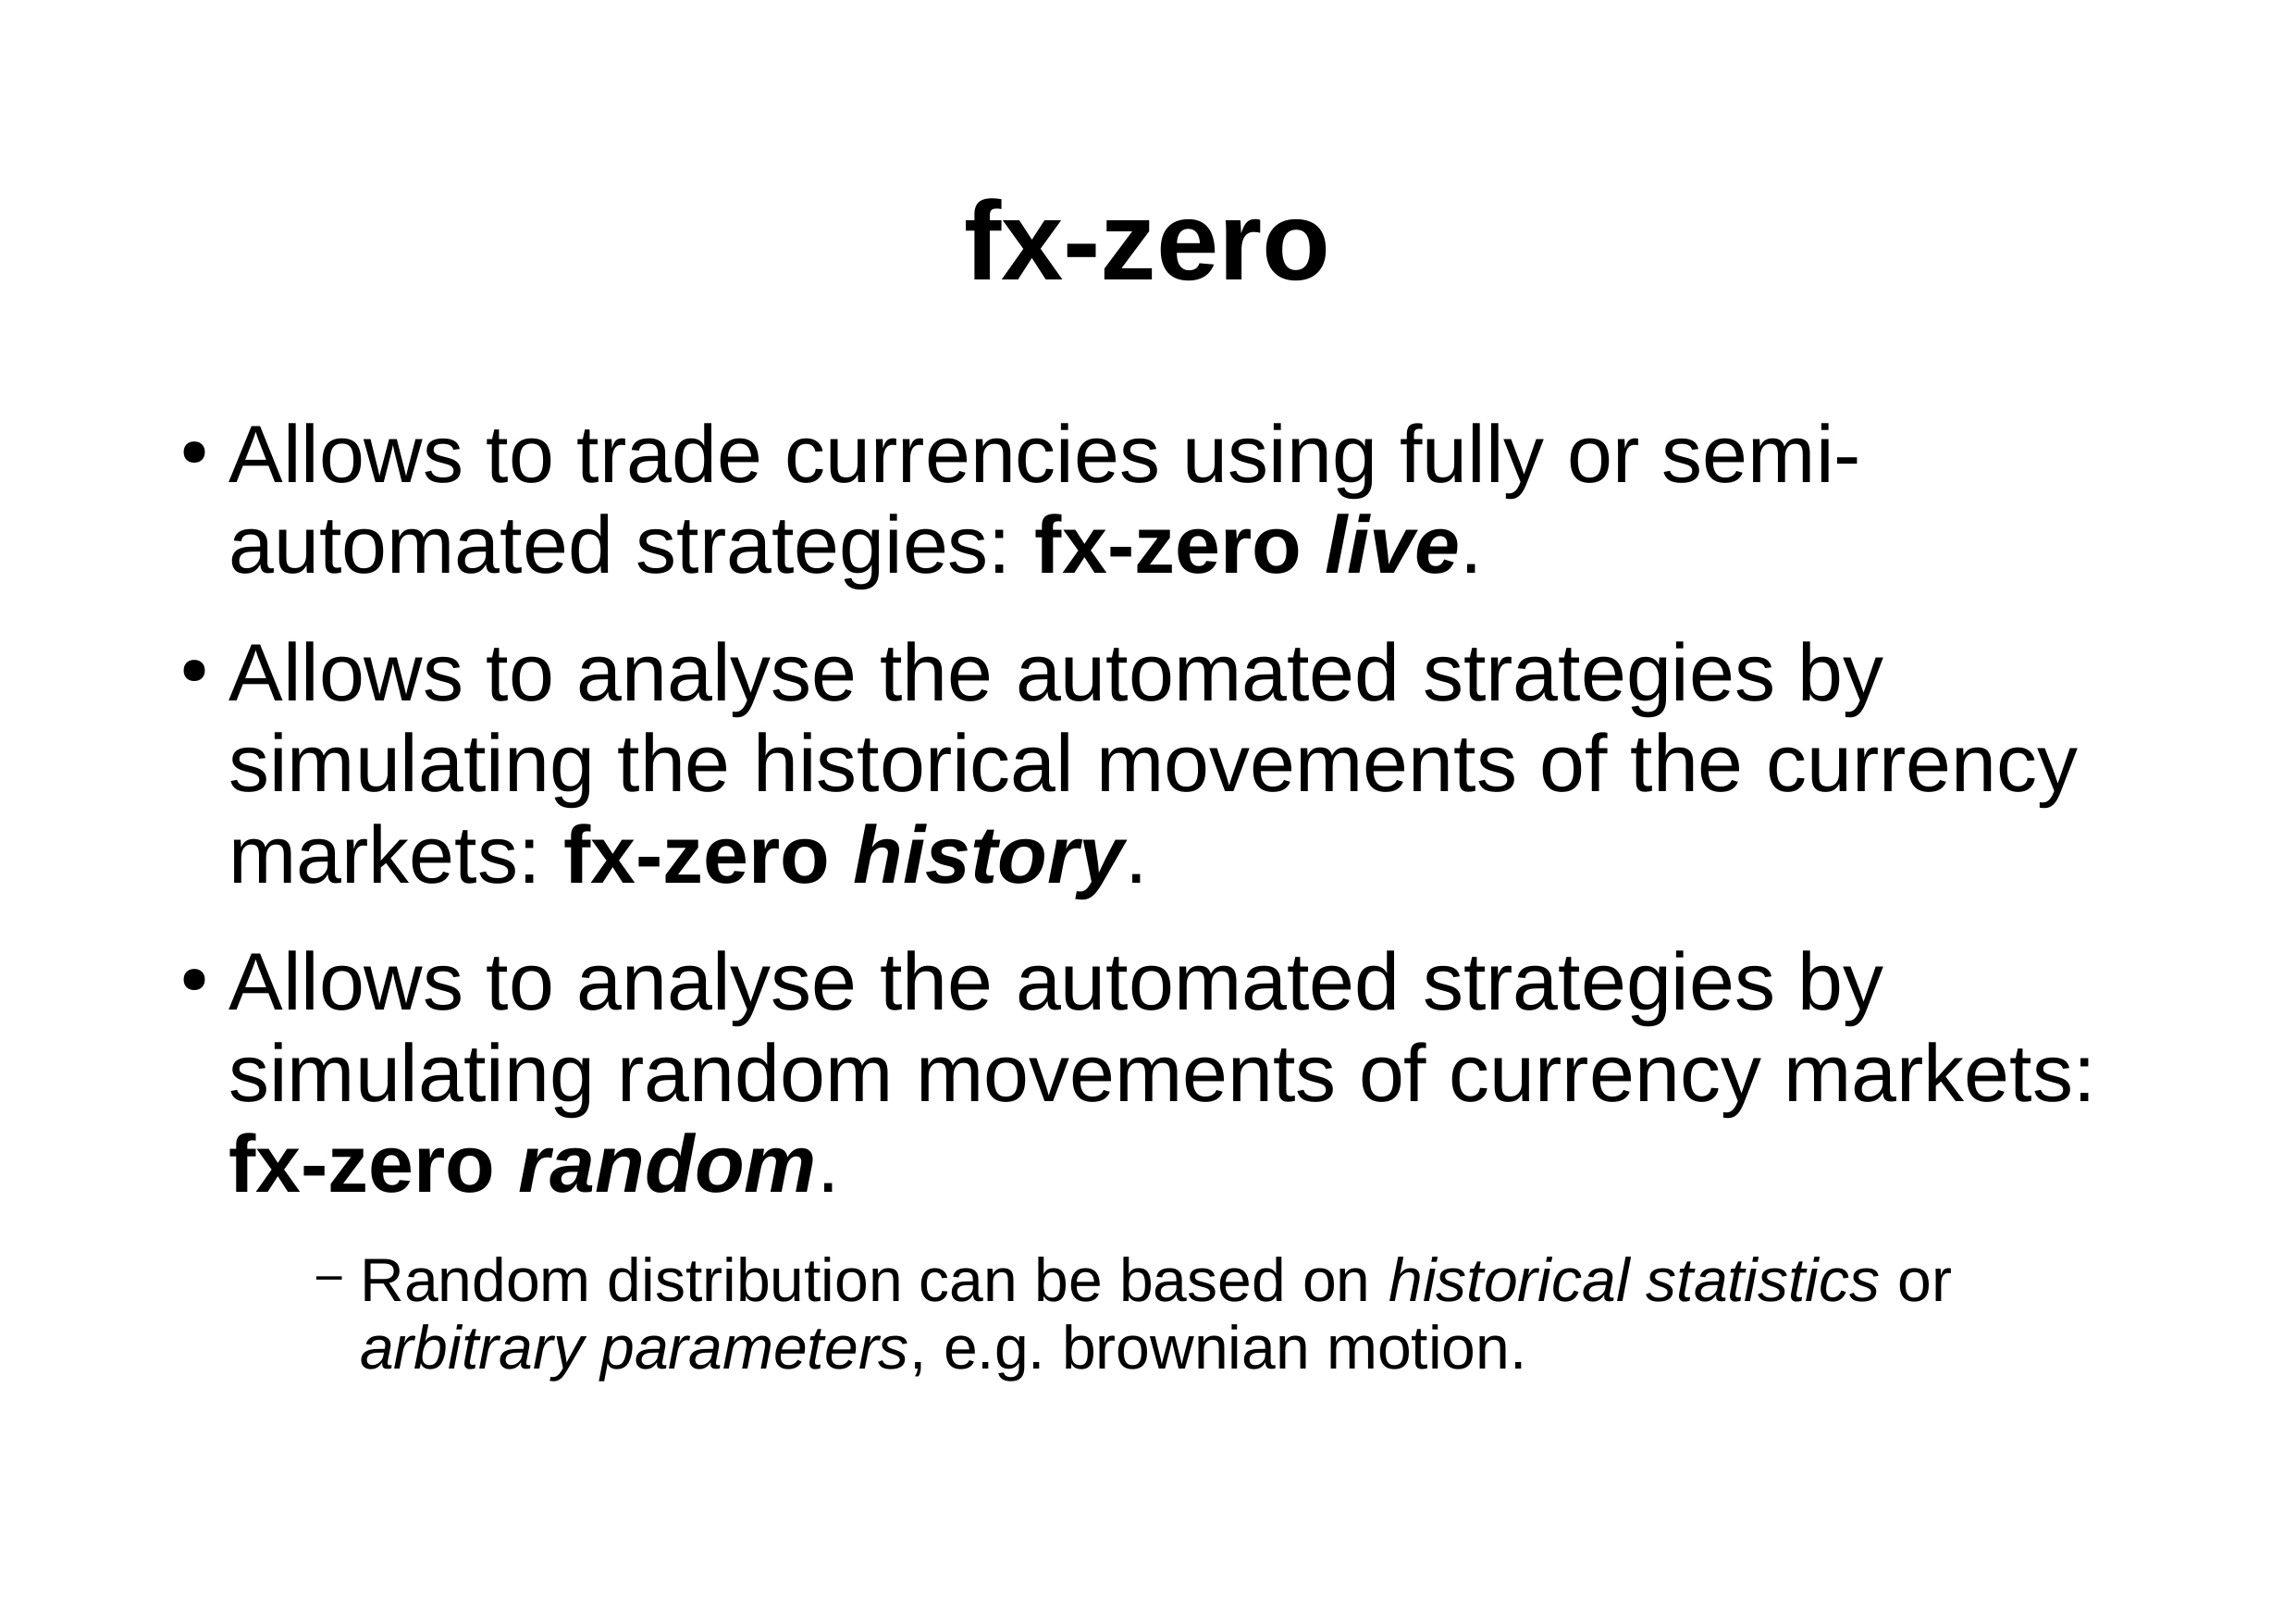

# fx-zero
Allows to trade currencies using fully or semi-automated strategies: fx-zero live.
Allows to analyse the automated strategies by simulating the historical movements of the currency markets: fx-zero history.
Allows to analyse the automated strategies by simulating random movements of currency markets: fx-zero random.
Random distribution can be based on historical statistics or arbitrary parameters, e.g. brownian motion.